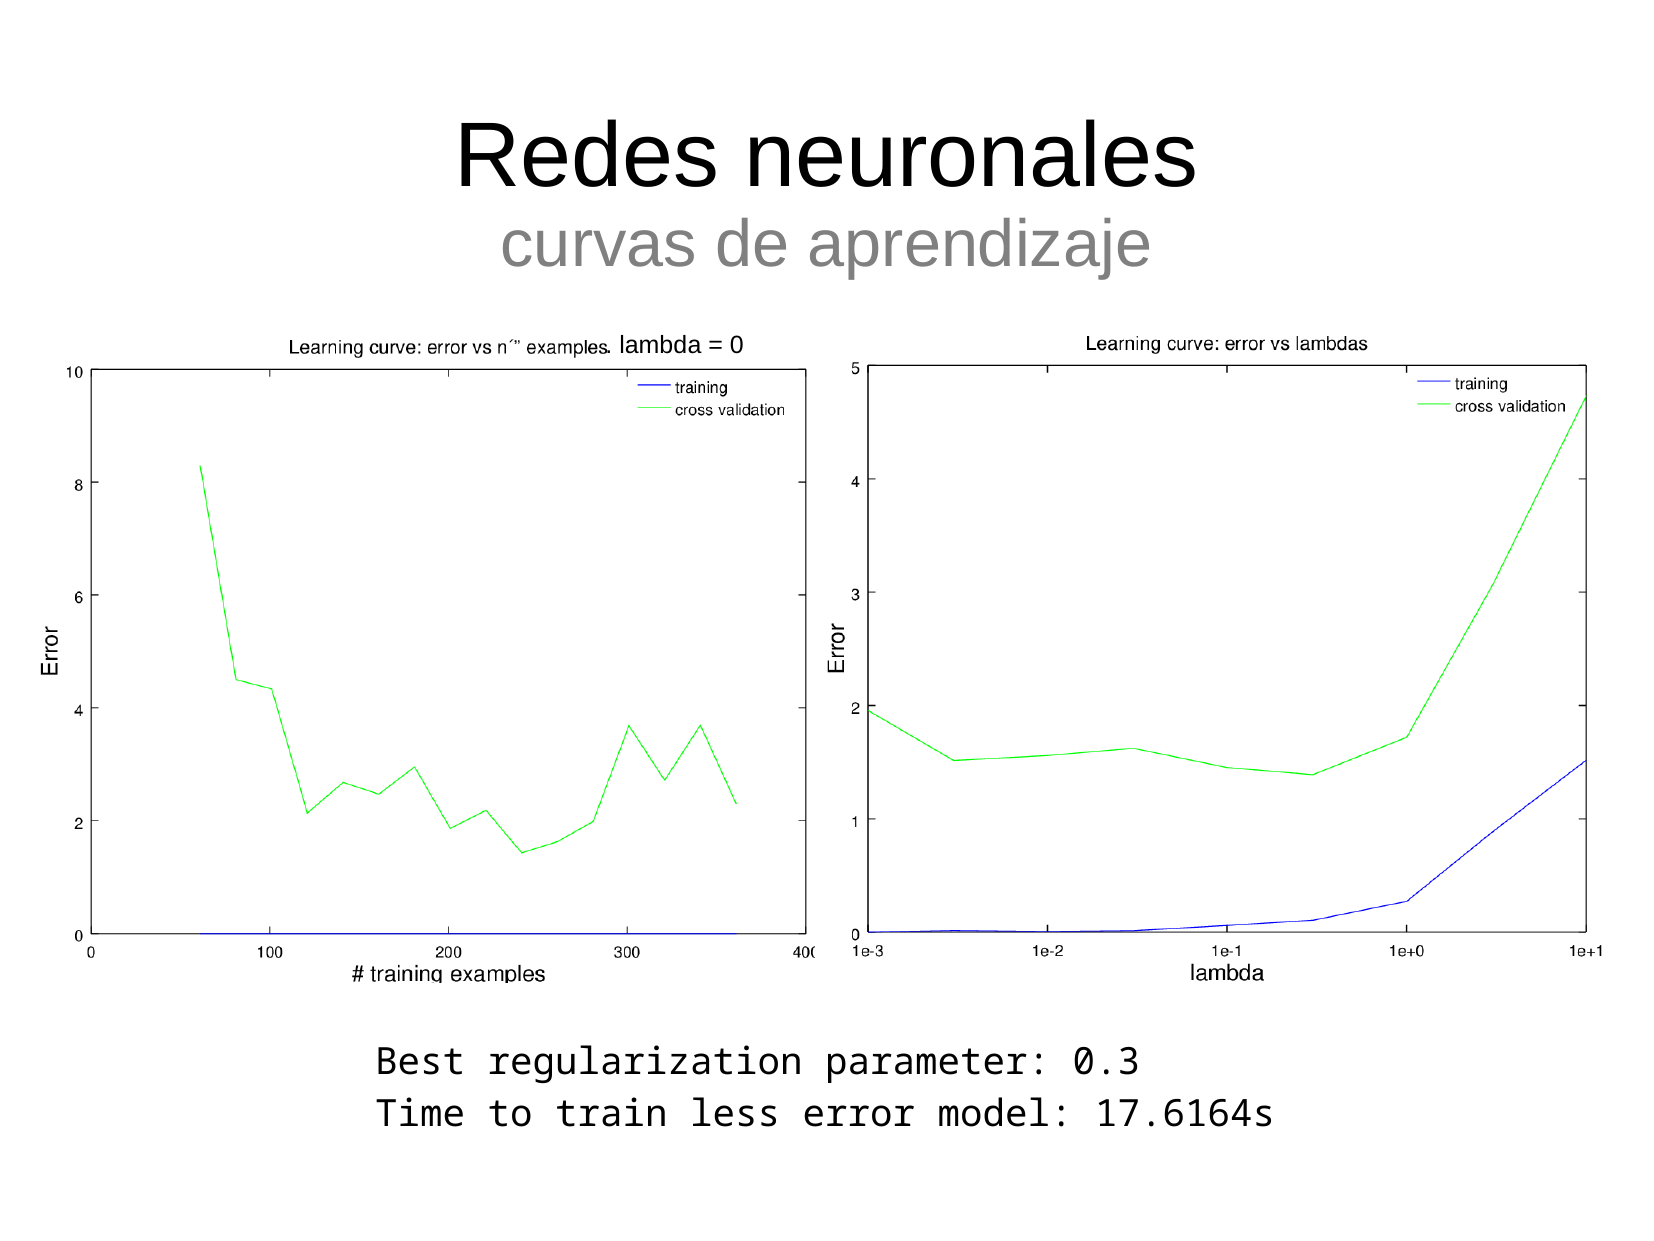

# Redes neuronales curvas de aprendizaje
. lambda = 0
Best regularization parameter: 0.3
Time to train less error model: 17.6164s